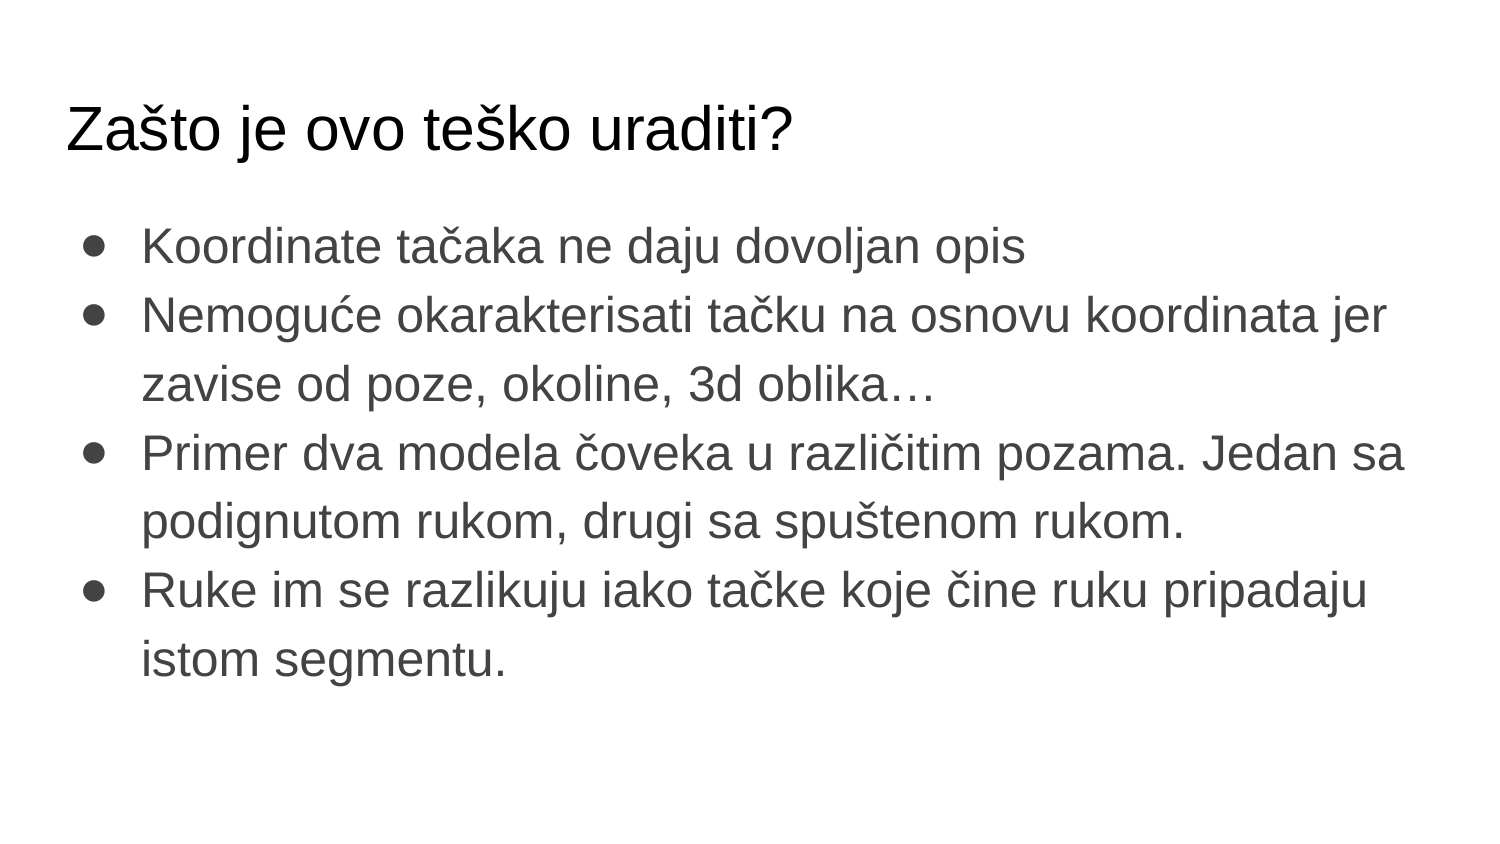

# Zašto je ovo teško uraditi?
Koordinate tačaka ne daju dovoljan opis
Nemoguće okarakterisati tačku na osnovu koordinata jer zavise od poze, okoline, 3d oblika…
Primer dva modela čoveka u različitim pozama. Jedan sa podignutom rukom, drugi sa spuštenom rukom.
Ruke im se razlikuju iako tačke koje čine ruku pripadaju istom segmentu.